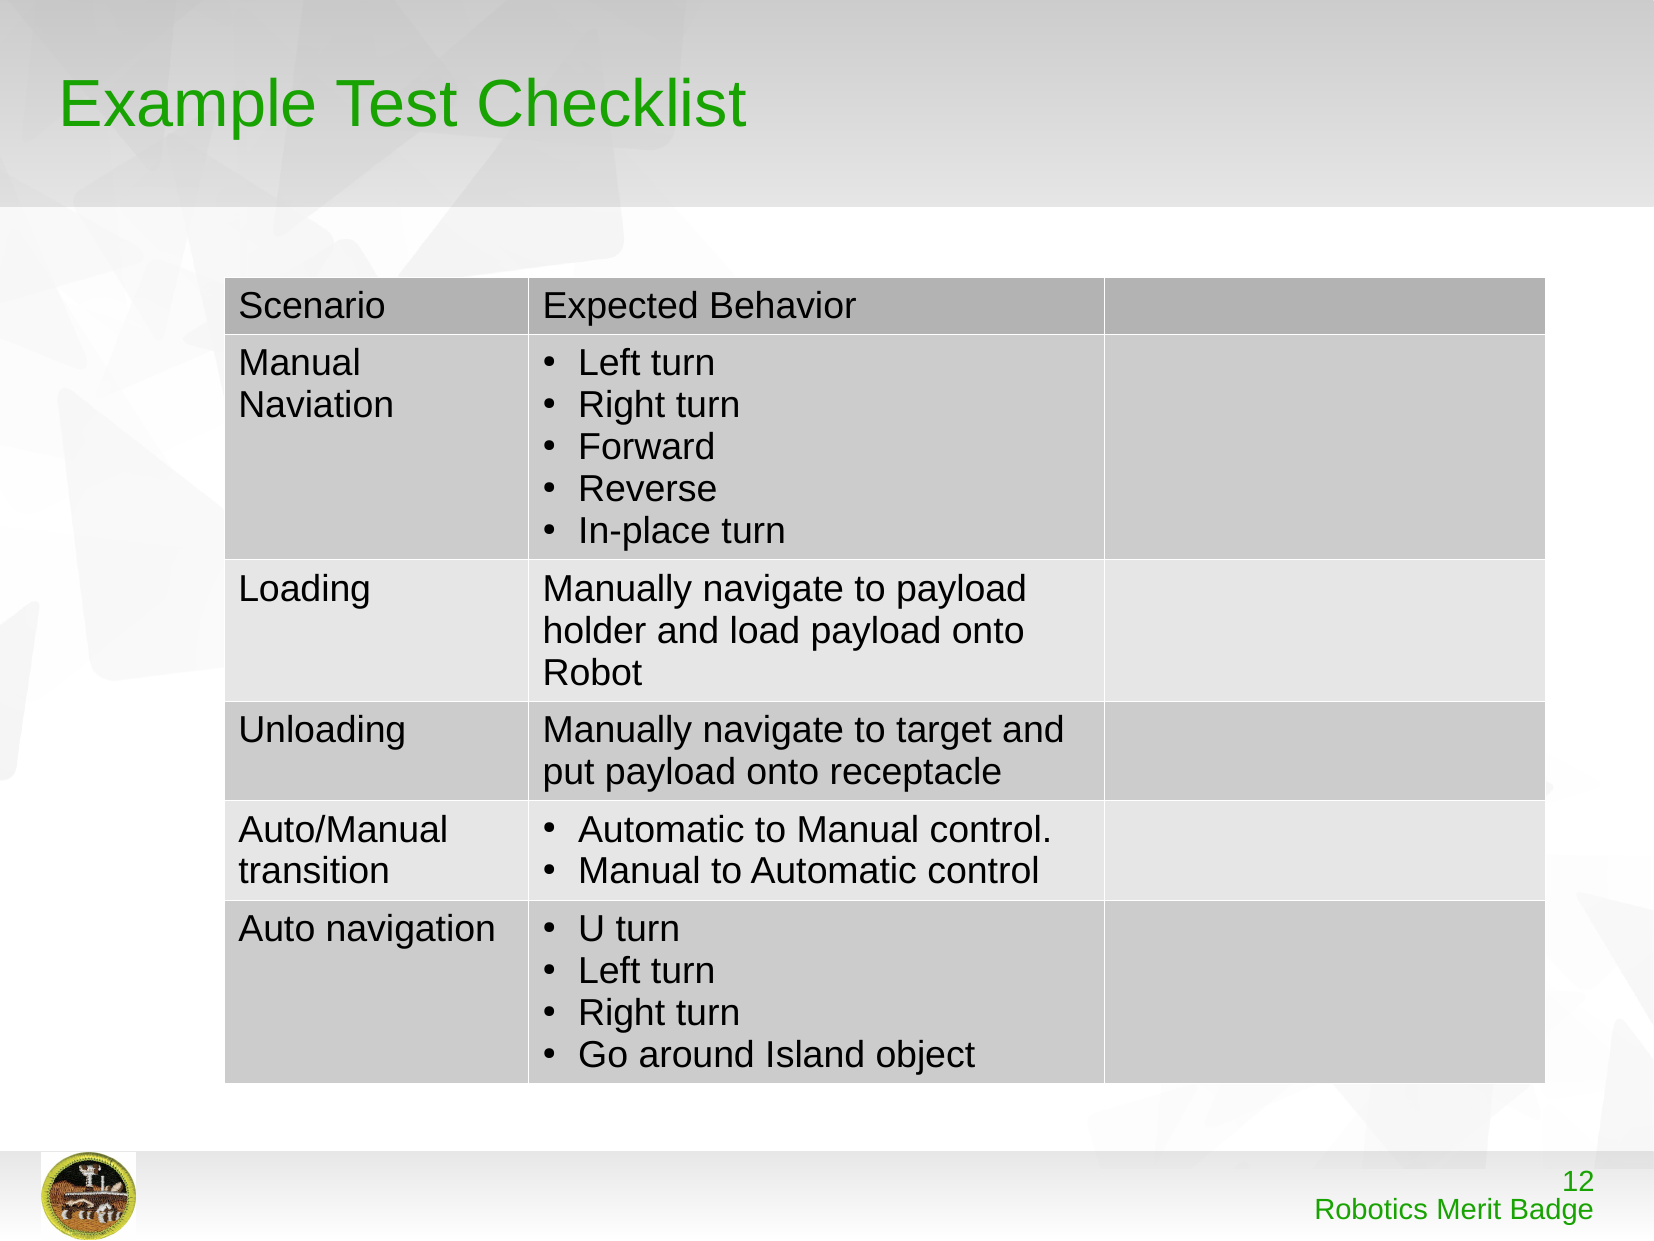

# Example Test Checklist
| Scenario | Expected Behavior | |
| --- | --- | --- |
| Manual Naviation | Left turn Right turn Forward Reverse In-place turn | |
| Loading | Manually navigate to payload holder and load payload onto Robot | |
| Unloading | Manually navigate to target and put payload onto receptacle | |
| Auto/Manual transition | Automatic to Manual control. Manual to Automatic control | |
| Auto navigation | U turn Left turn Right turn Go around Island object | |
12
Robotics Merit Badge